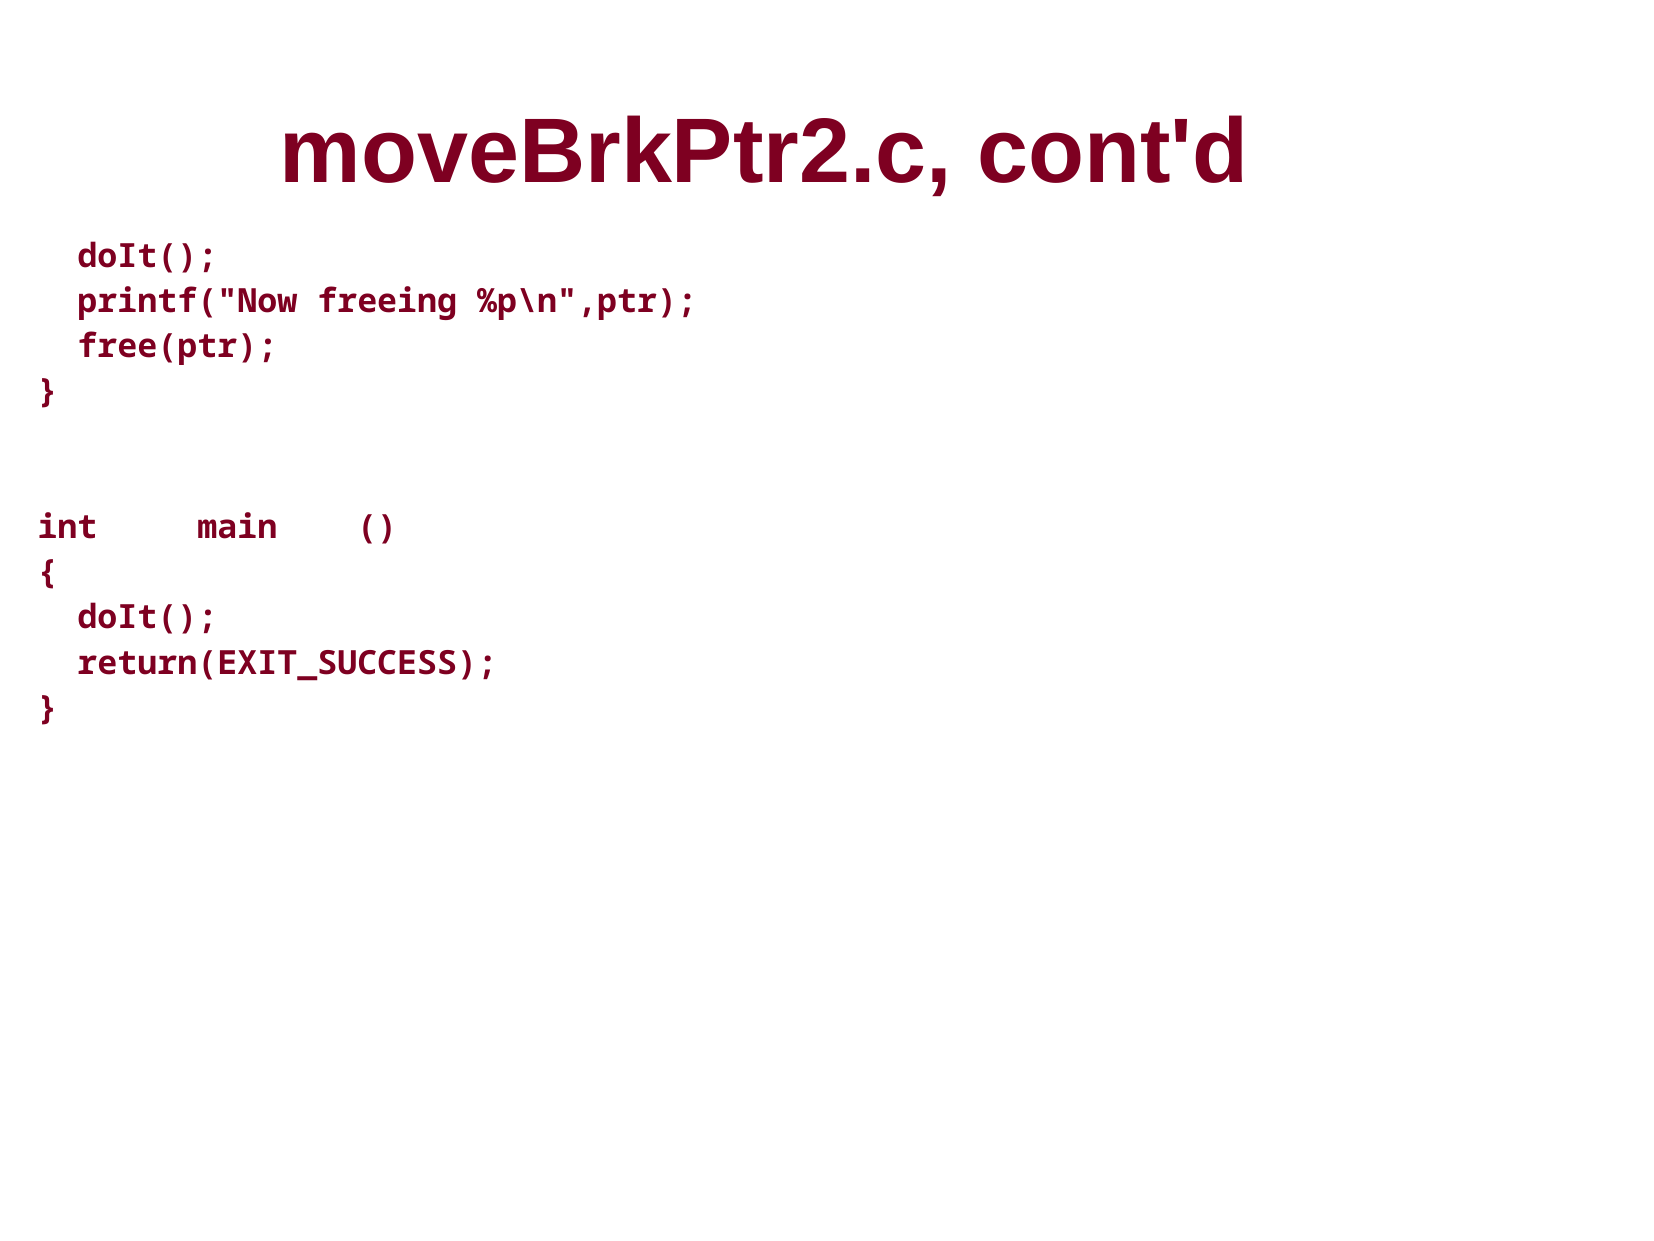

# moveBrkPtr2.c, cont'd
 doIt();
 printf("Now freeing %p\n",ptr);
 free(ptr);
}
int main ()
{
 doIt();
 return(EXIT_SUCCESS);
}